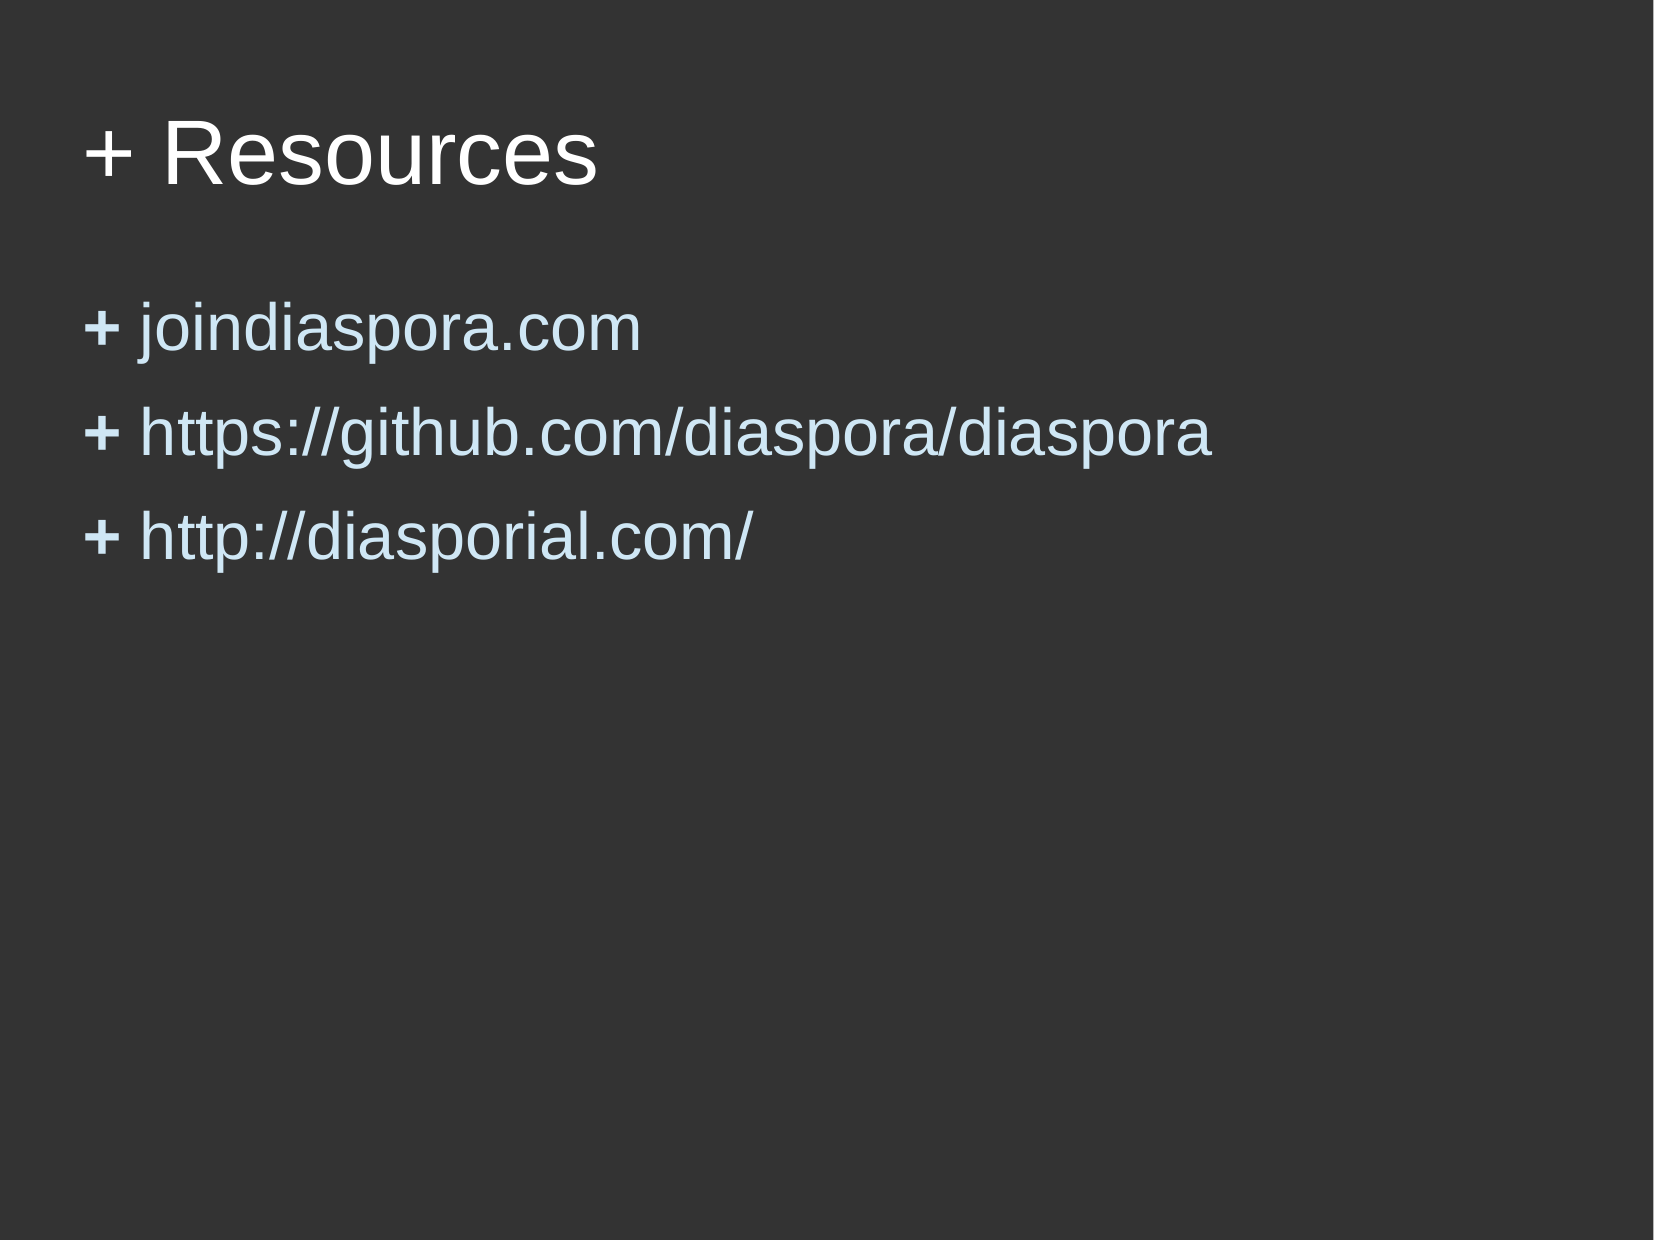

# + Resources
+ joindiaspora.com
+ https://github.com/diaspora/diaspora
+ http://diasporial.com/